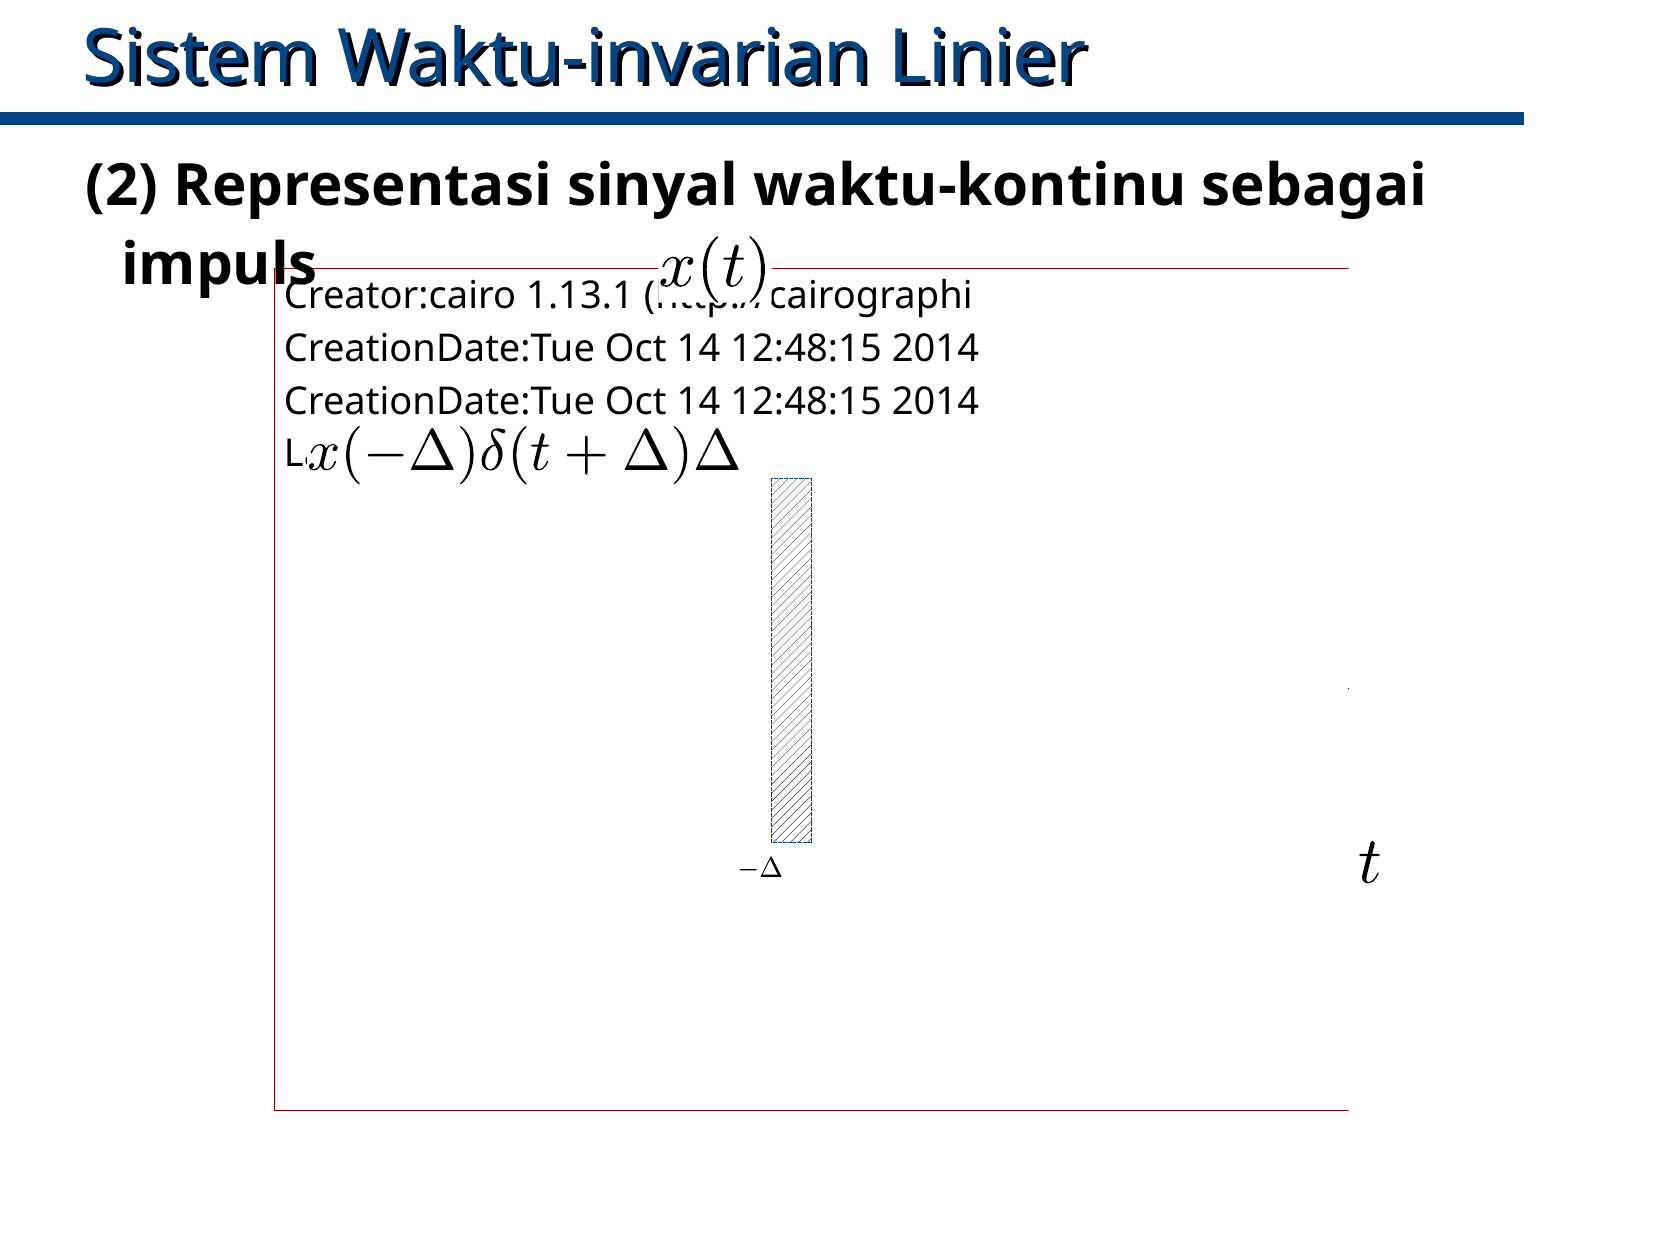

# Sistem Waktu-invarian Linier
 Representasi sinyal waktu-kontinu sebagai impuls